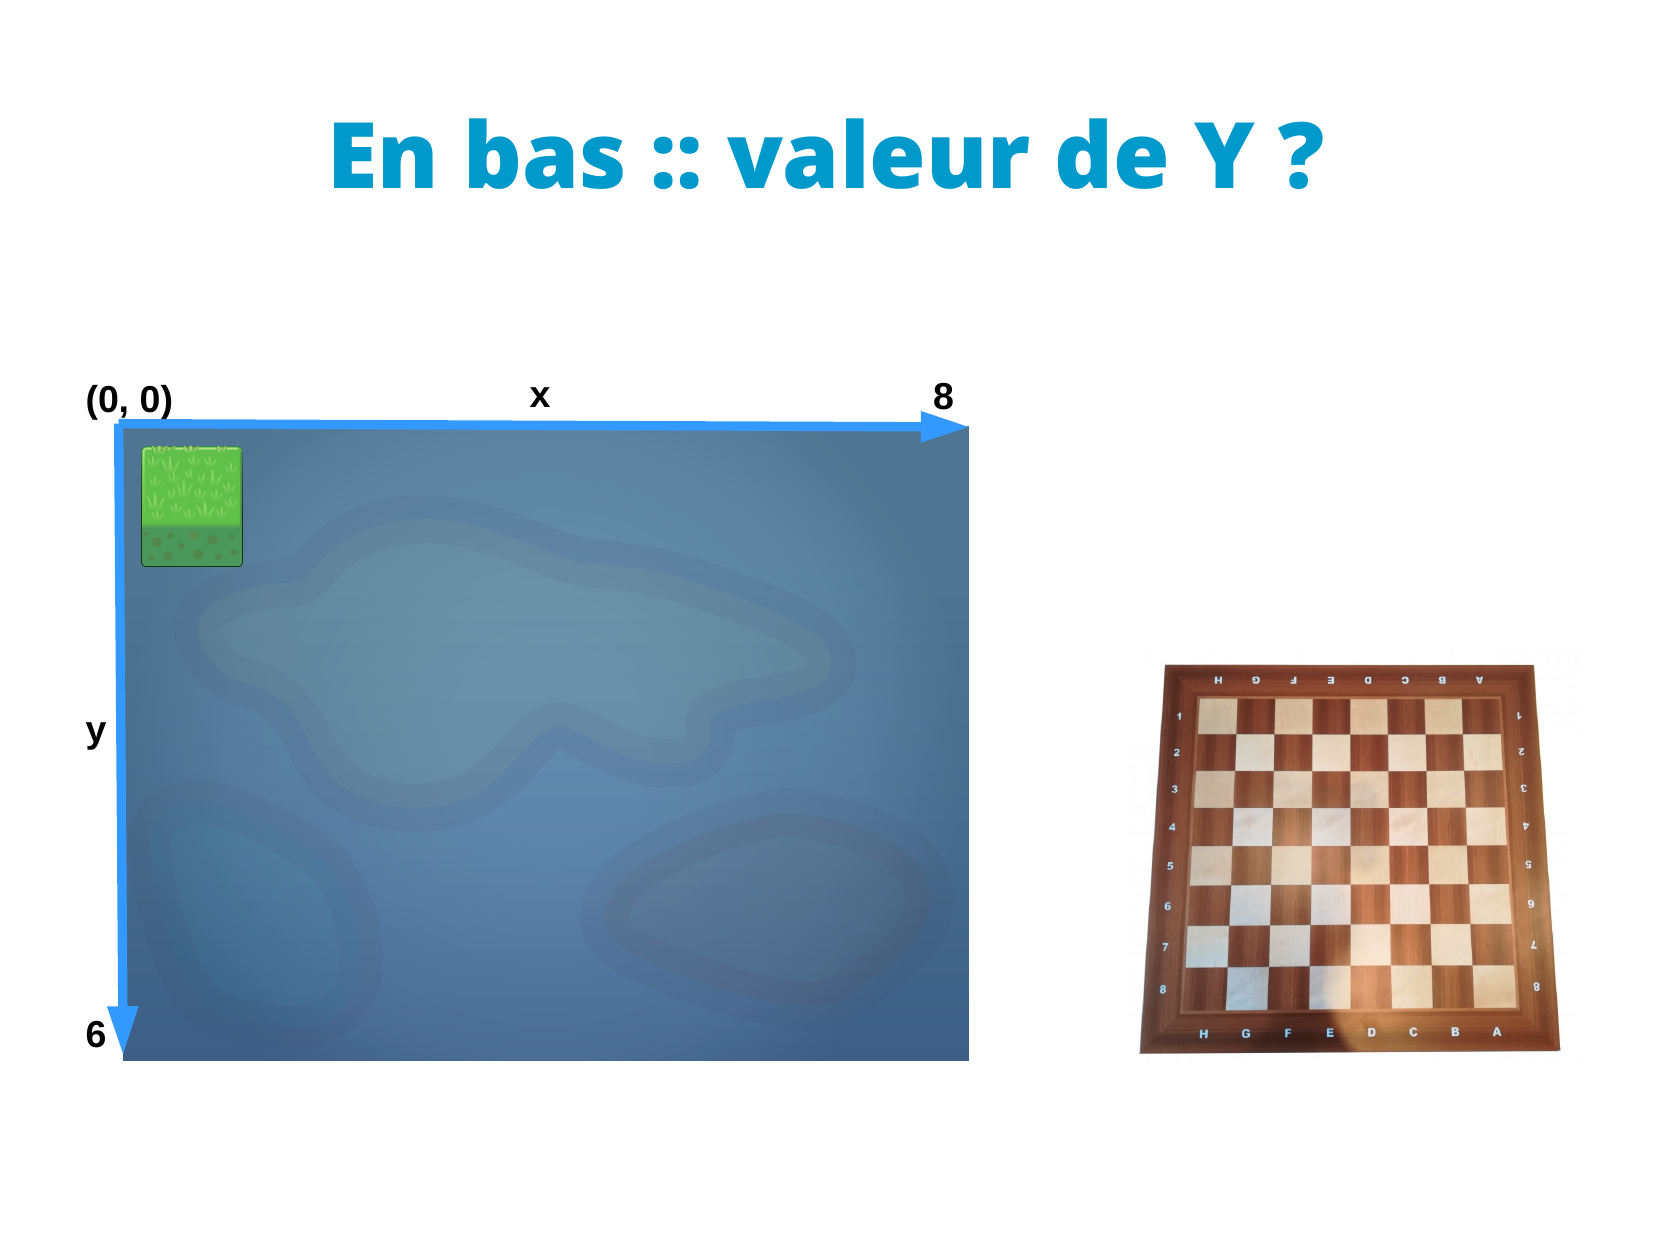

# En bas :: valeur de Y ?
x
8
(0, 0)
y
6